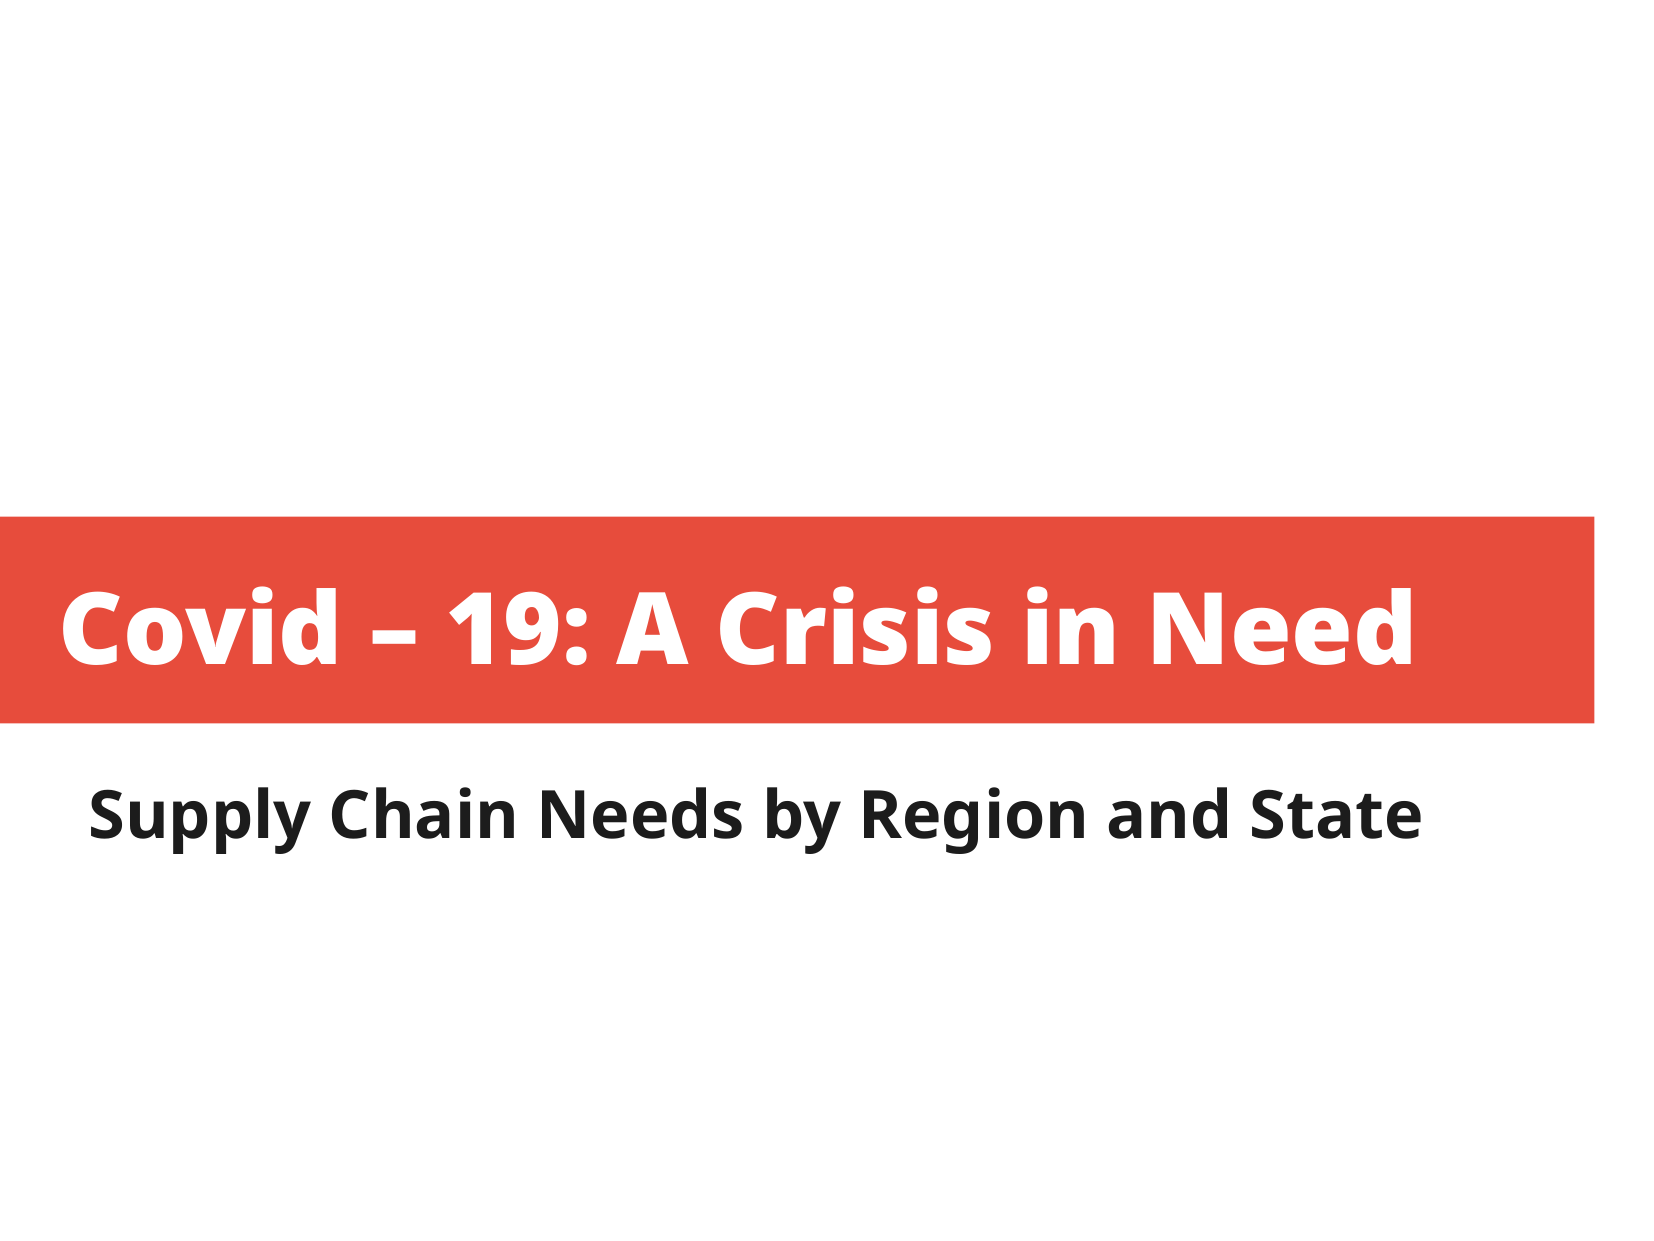

# Covid – 19: A Crisis in Need
Supply Chain Needs by Region and State